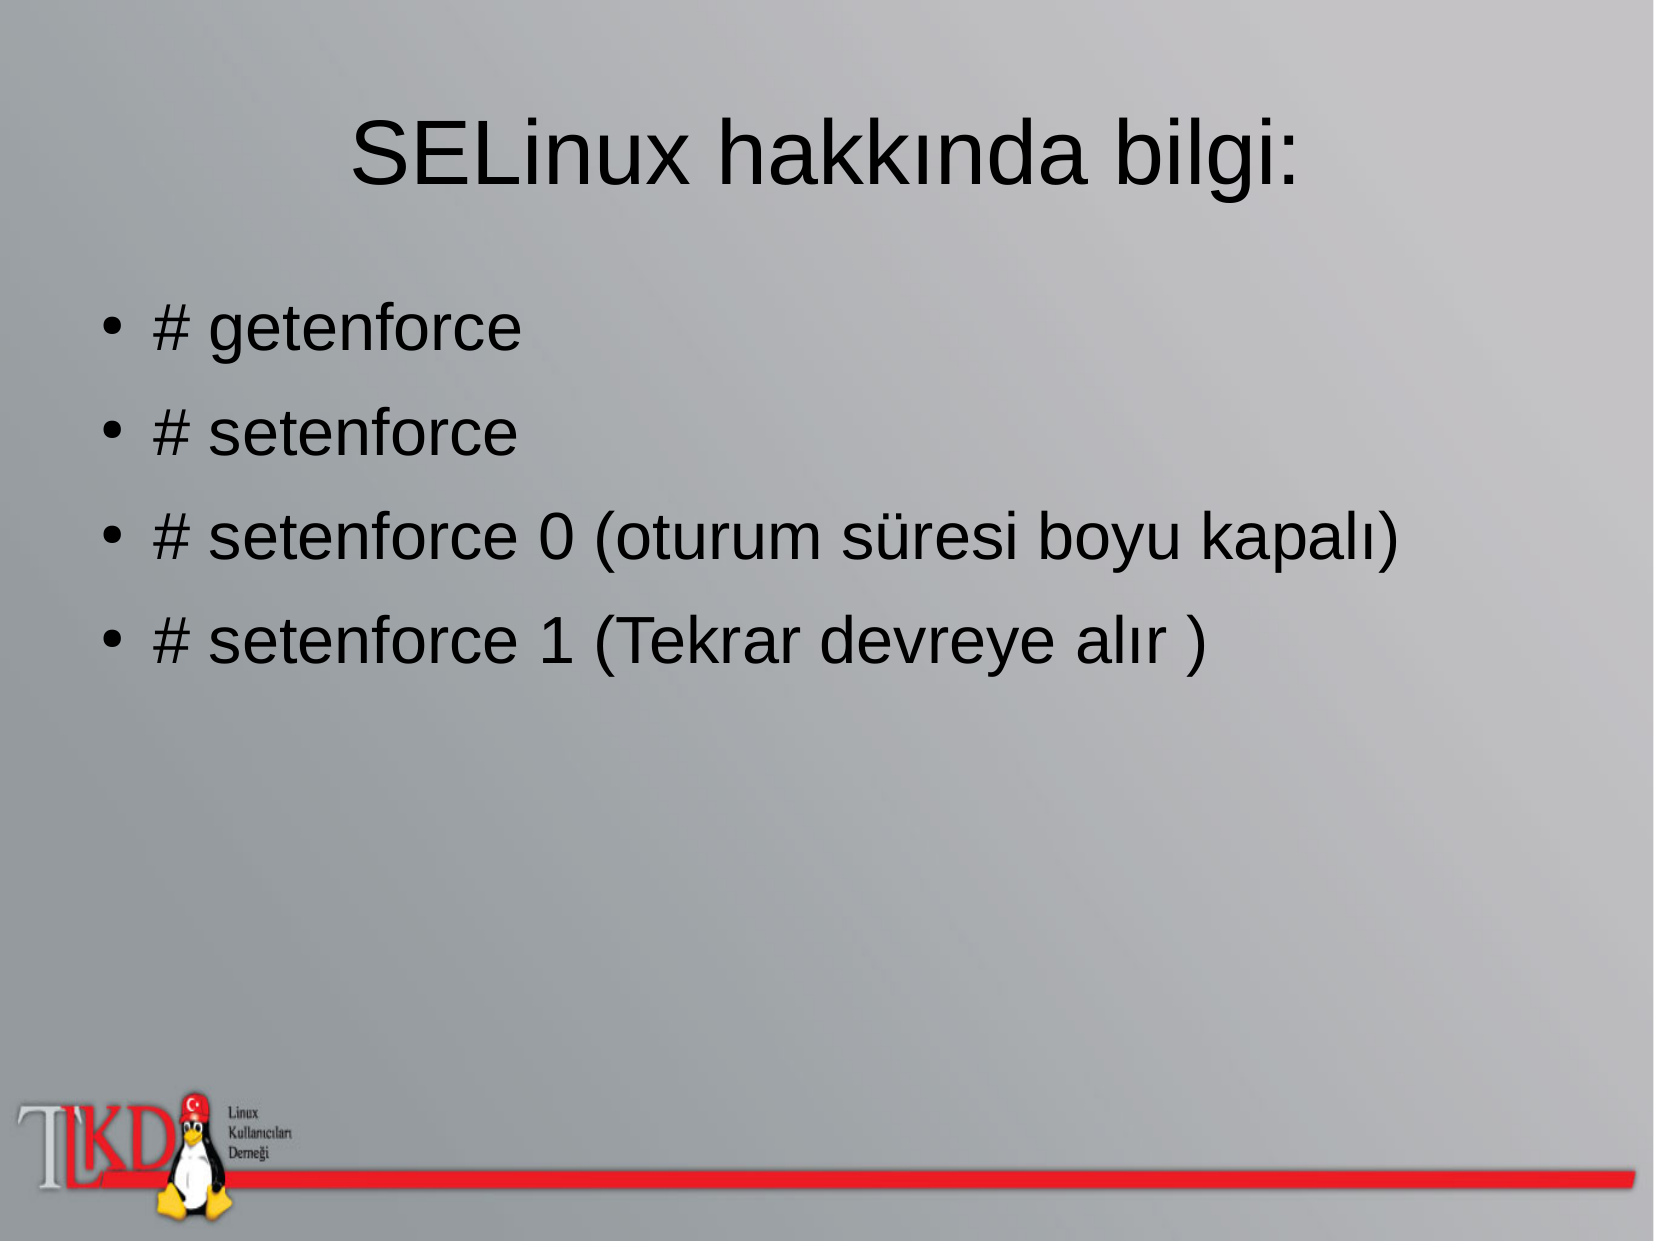

# SELinux hakkında bilgi:
# getenforce
# setenforce
# setenforce 0 (oturum süresi boyu kapalı)
# setenforce 1 (Tekrar devreye alır )